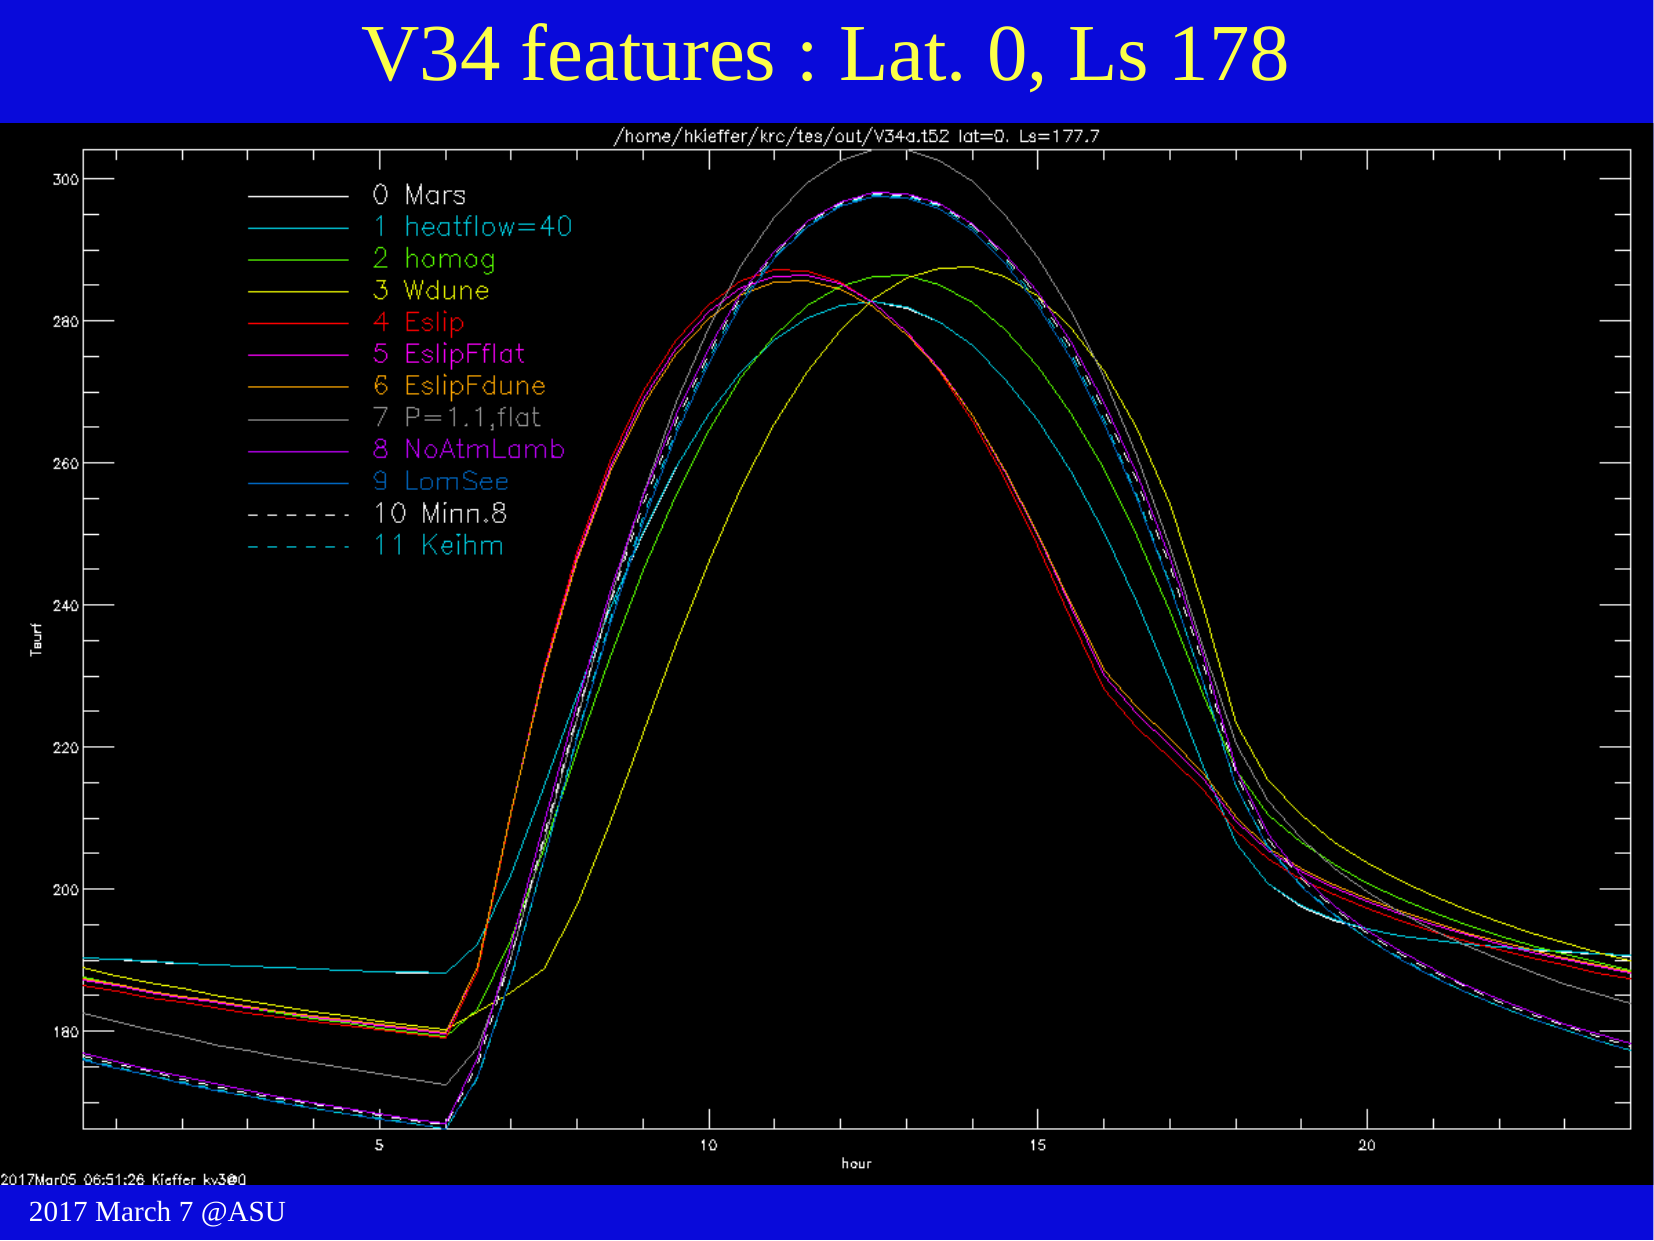

# V34 features : Lat. 0, Ls 178